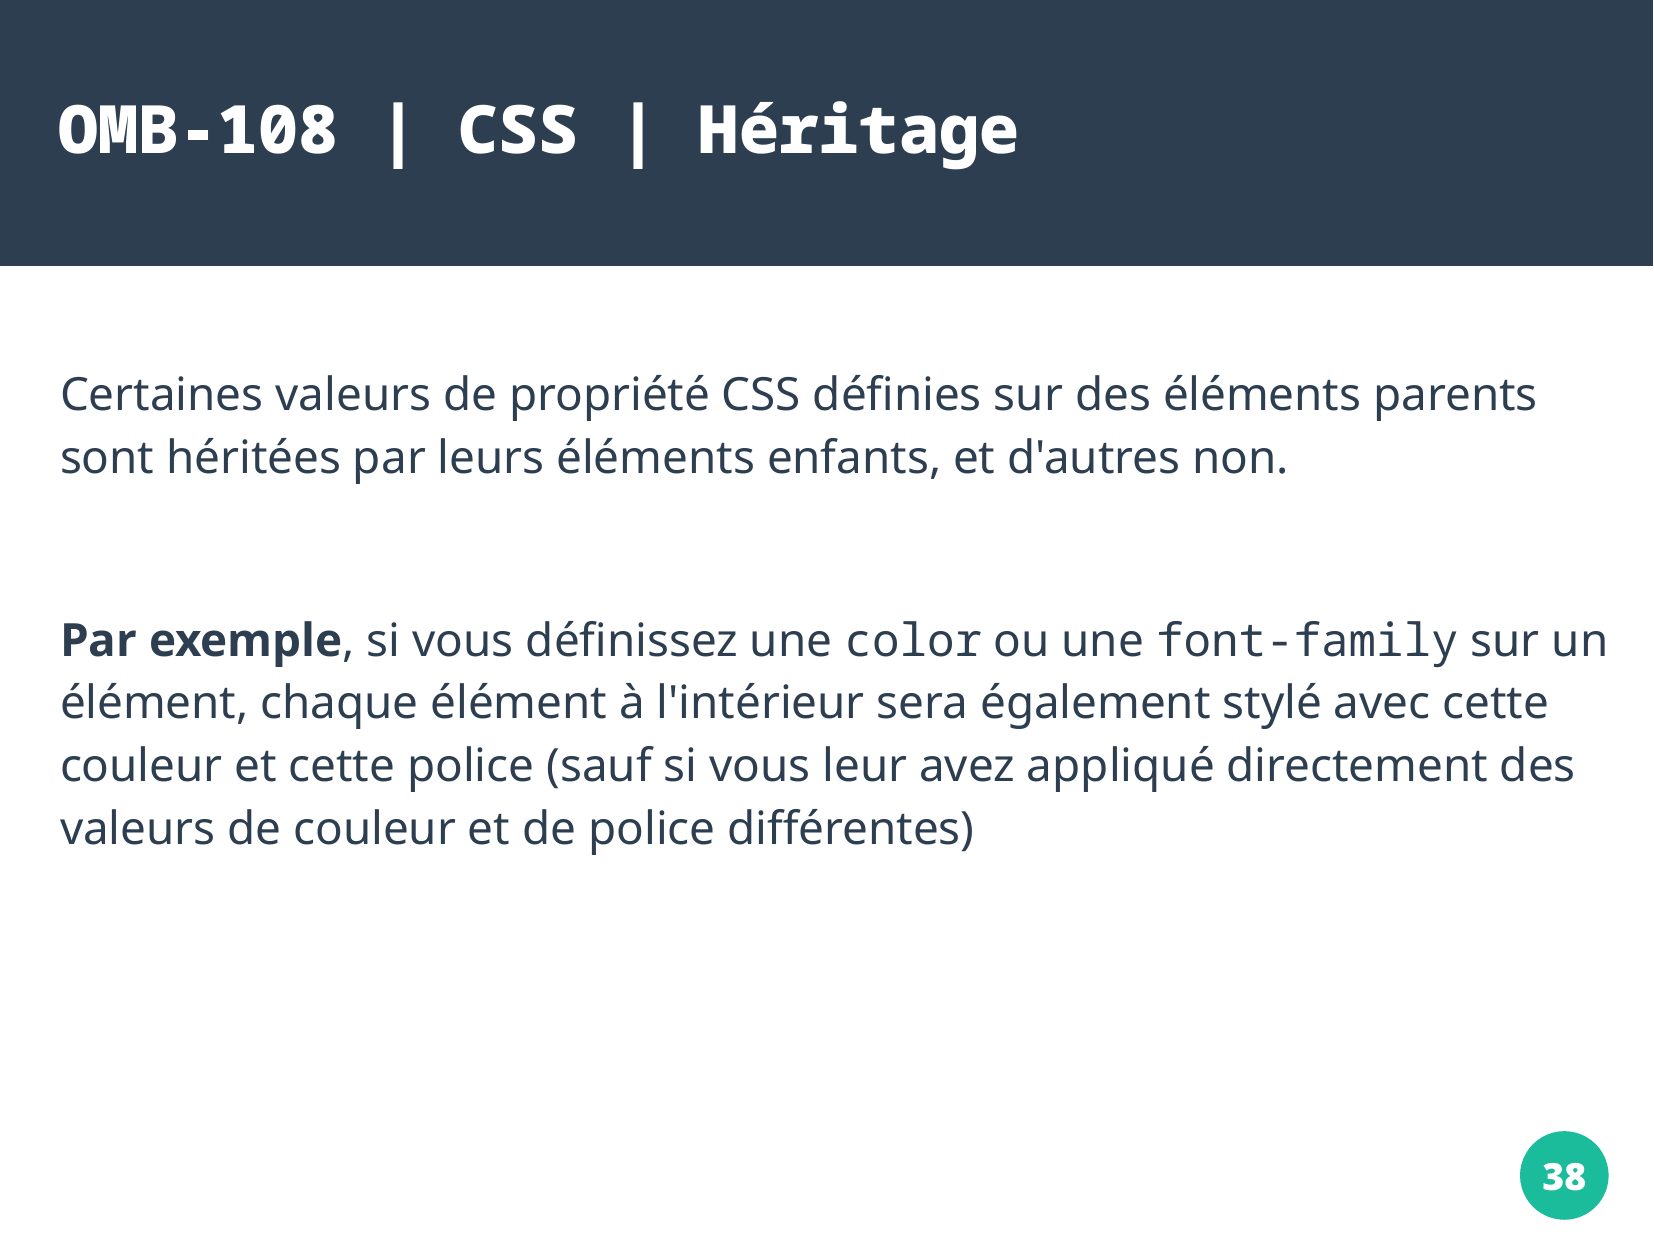

# OMB-108 | CSS | Héritage
Certaines valeurs de propriété CSS définies sur des éléments parents sont héritées par leurs éléments enfants, et d'autres non.
Par exemple, si vous définissez une color ou une font-family sur un élément, chaque élément à l'intérieur sera également stylé avec cette couleur et cette police (sauf si vous leur avez appliqué directement des valeurs de couleur et de police différentes)
38